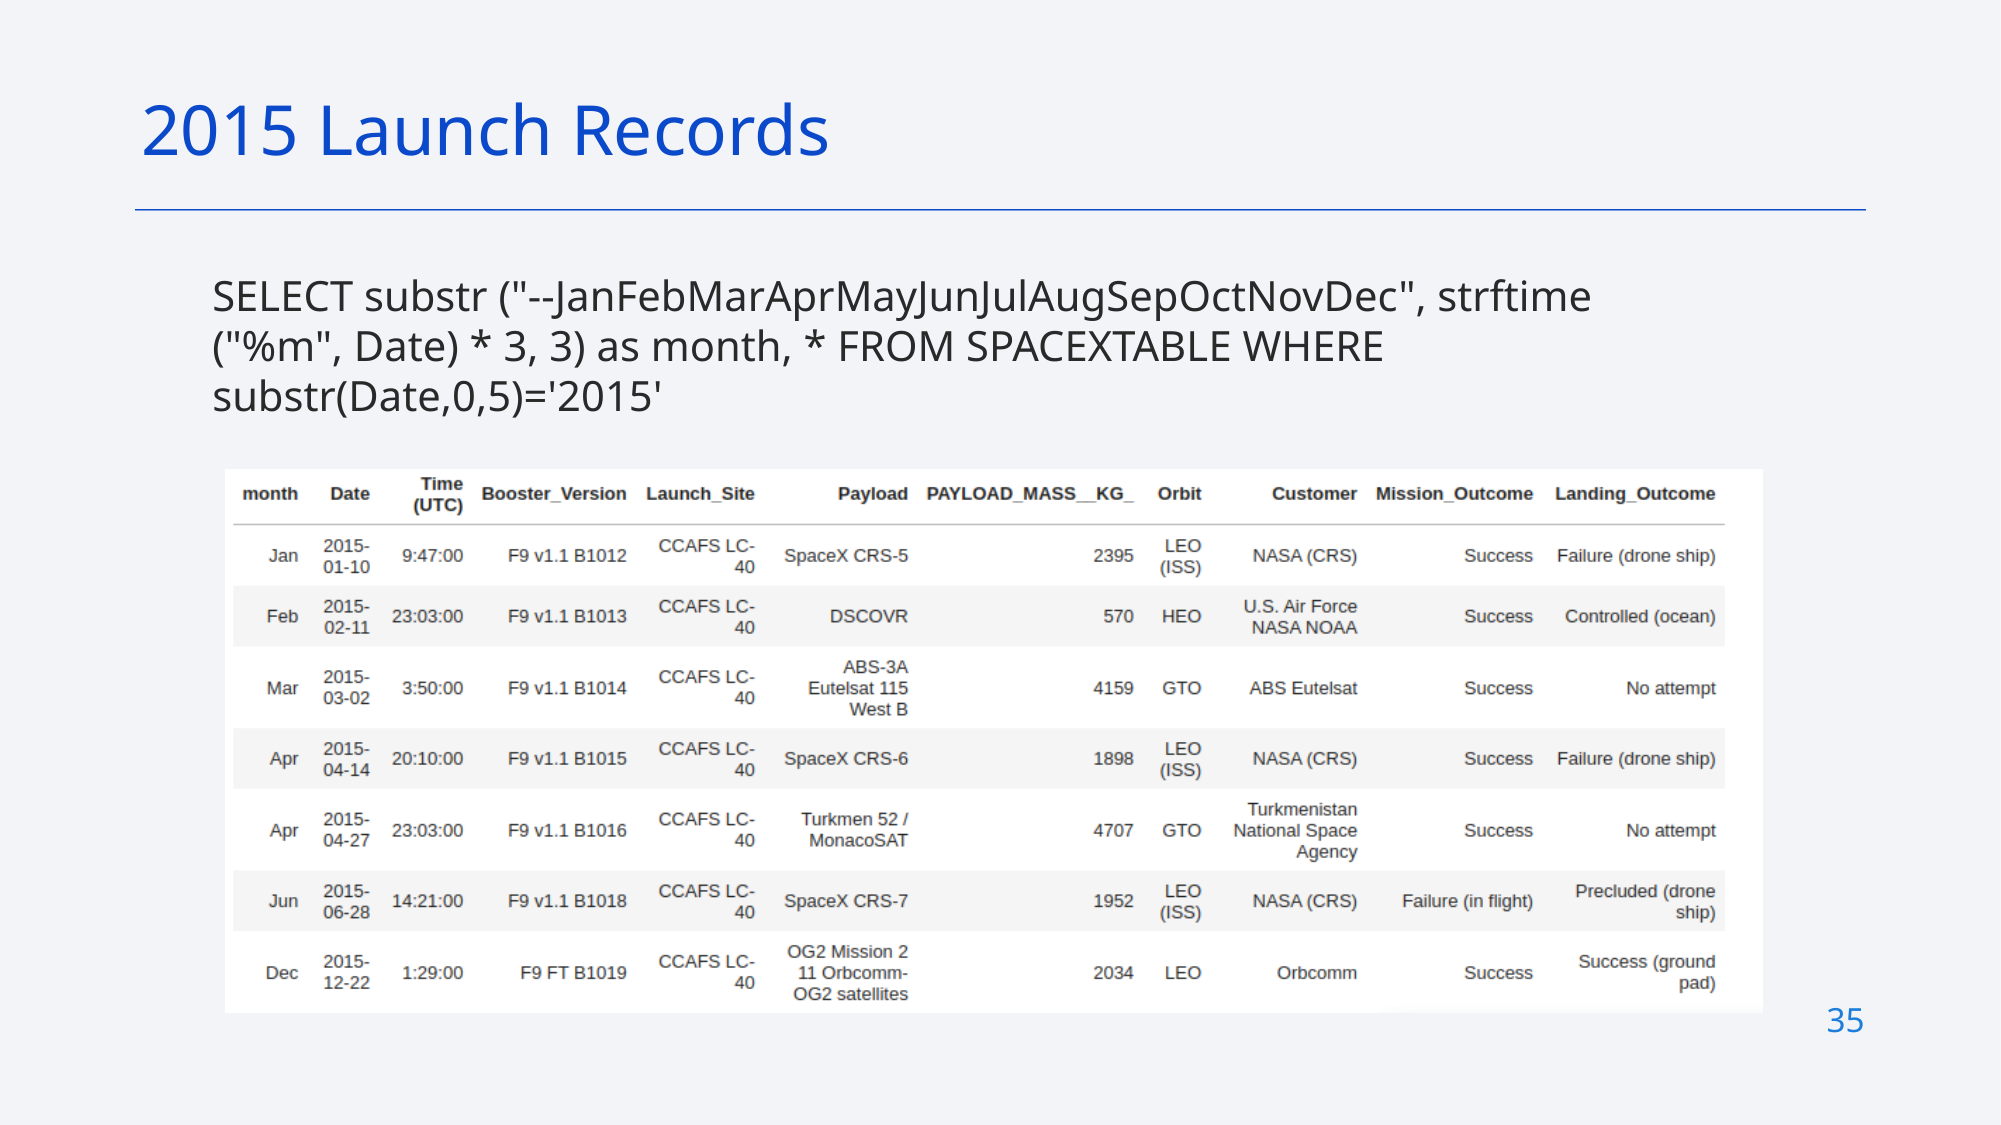

2015 Launch Records
# SELECT substr ("--JanFebMarAprMayJunJulAugSepOctNovDec", strftime ("%m", Date) * 3, 3) as month, * FROM SPACEXTABLE WHERE substr(Date,0,5)='2015'
35